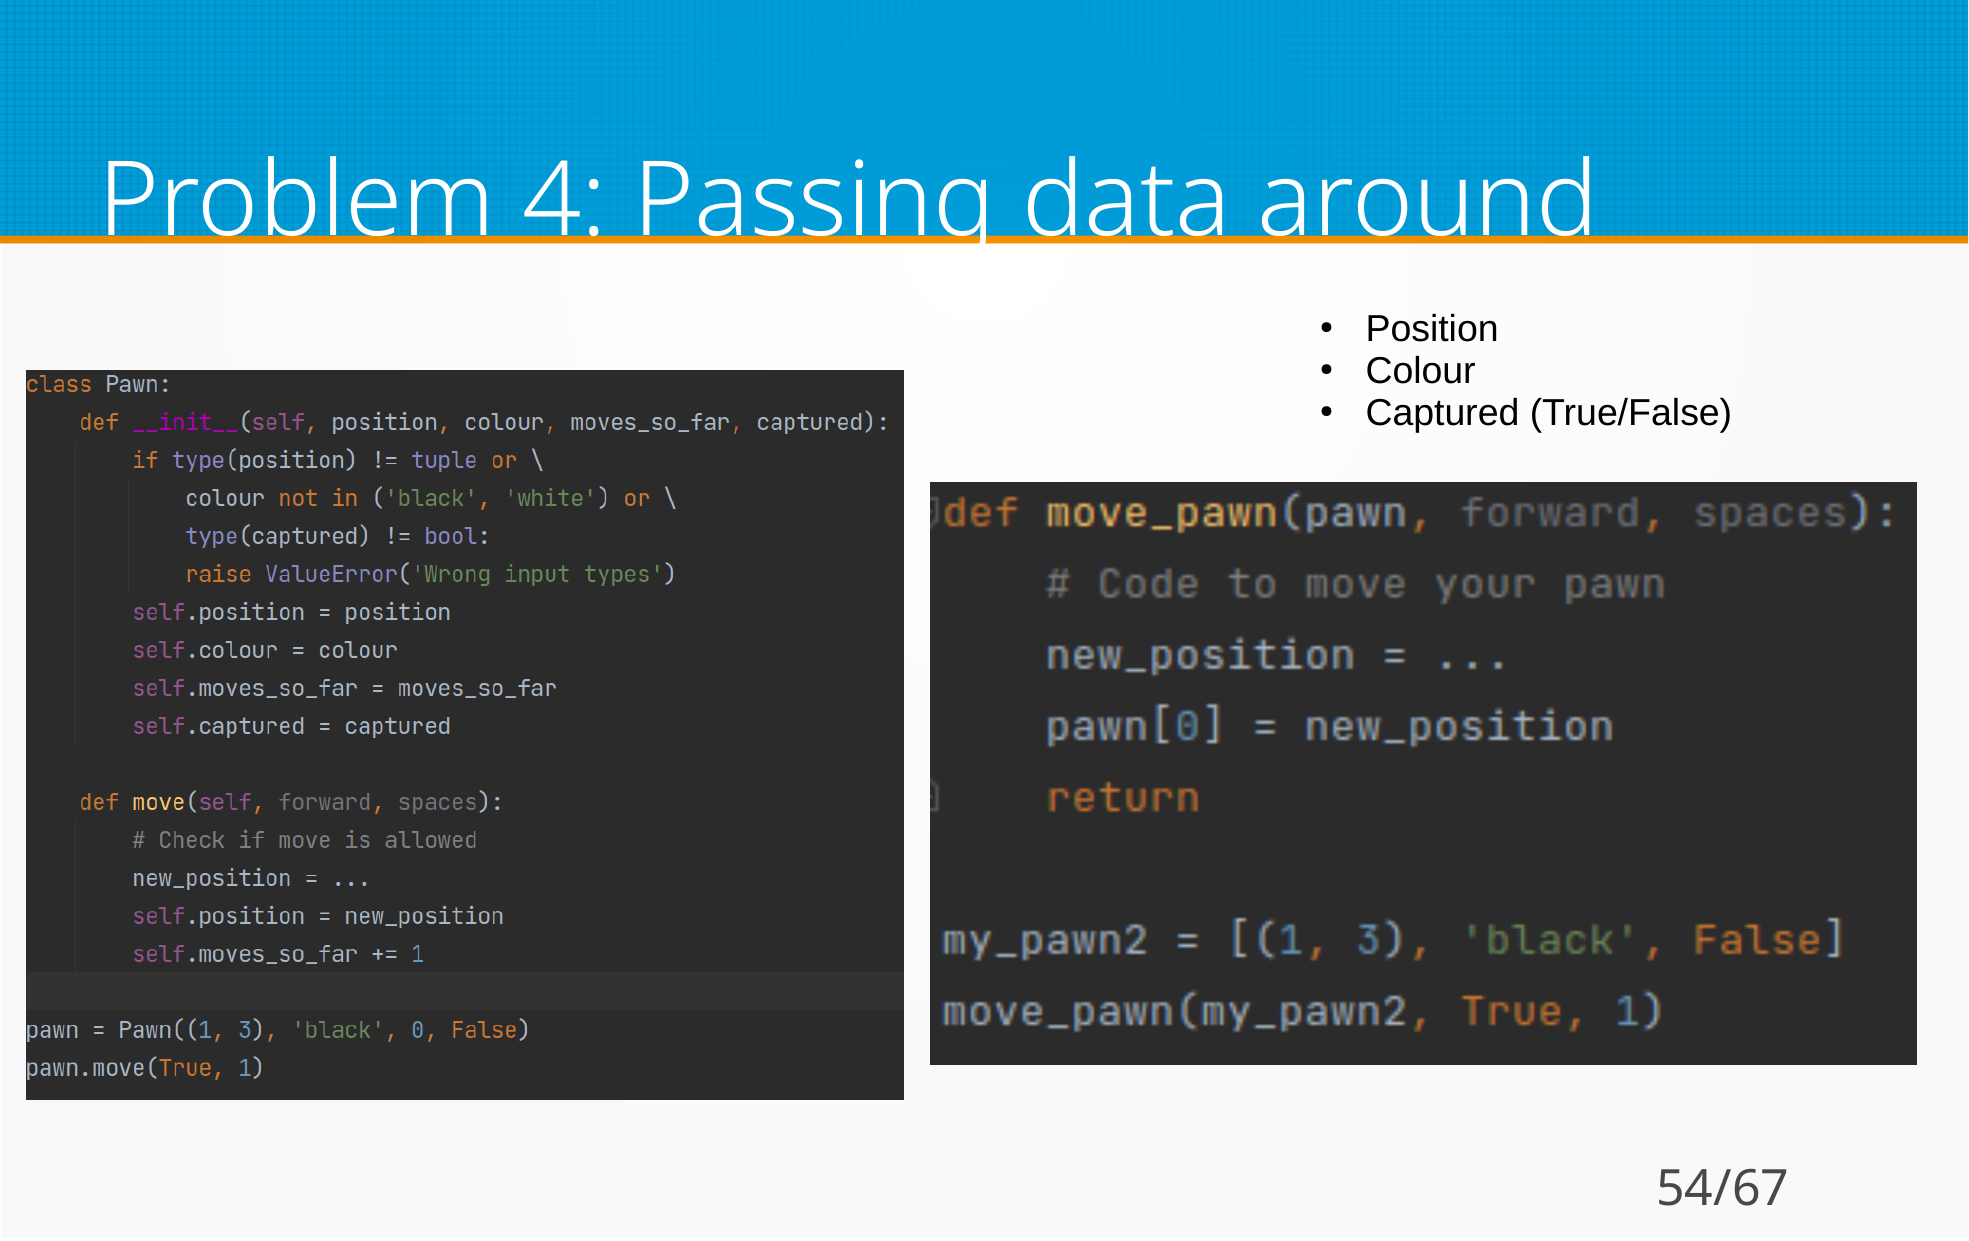

# Problem 4: Passing data around
 Position
 Colour
 Captured (True/False)
54